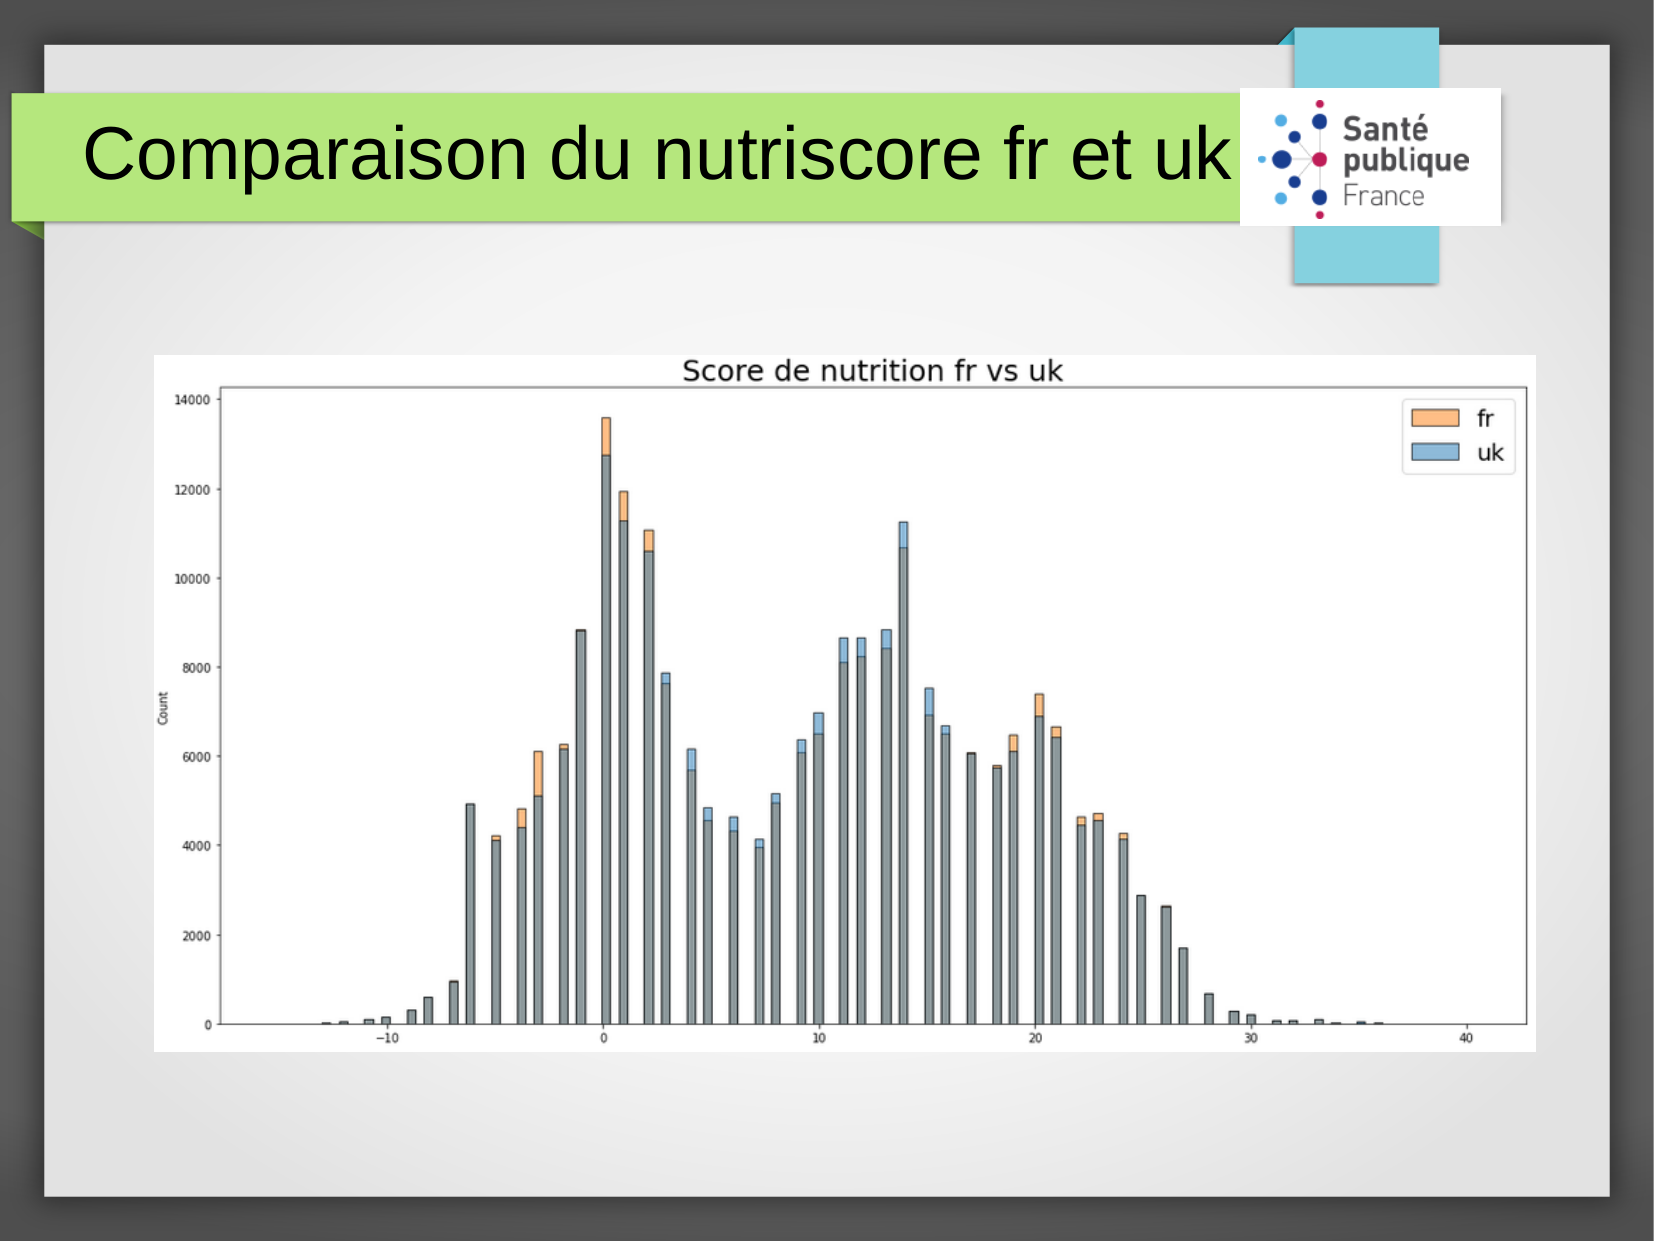

# Comparaison du nutriscore fr et uk